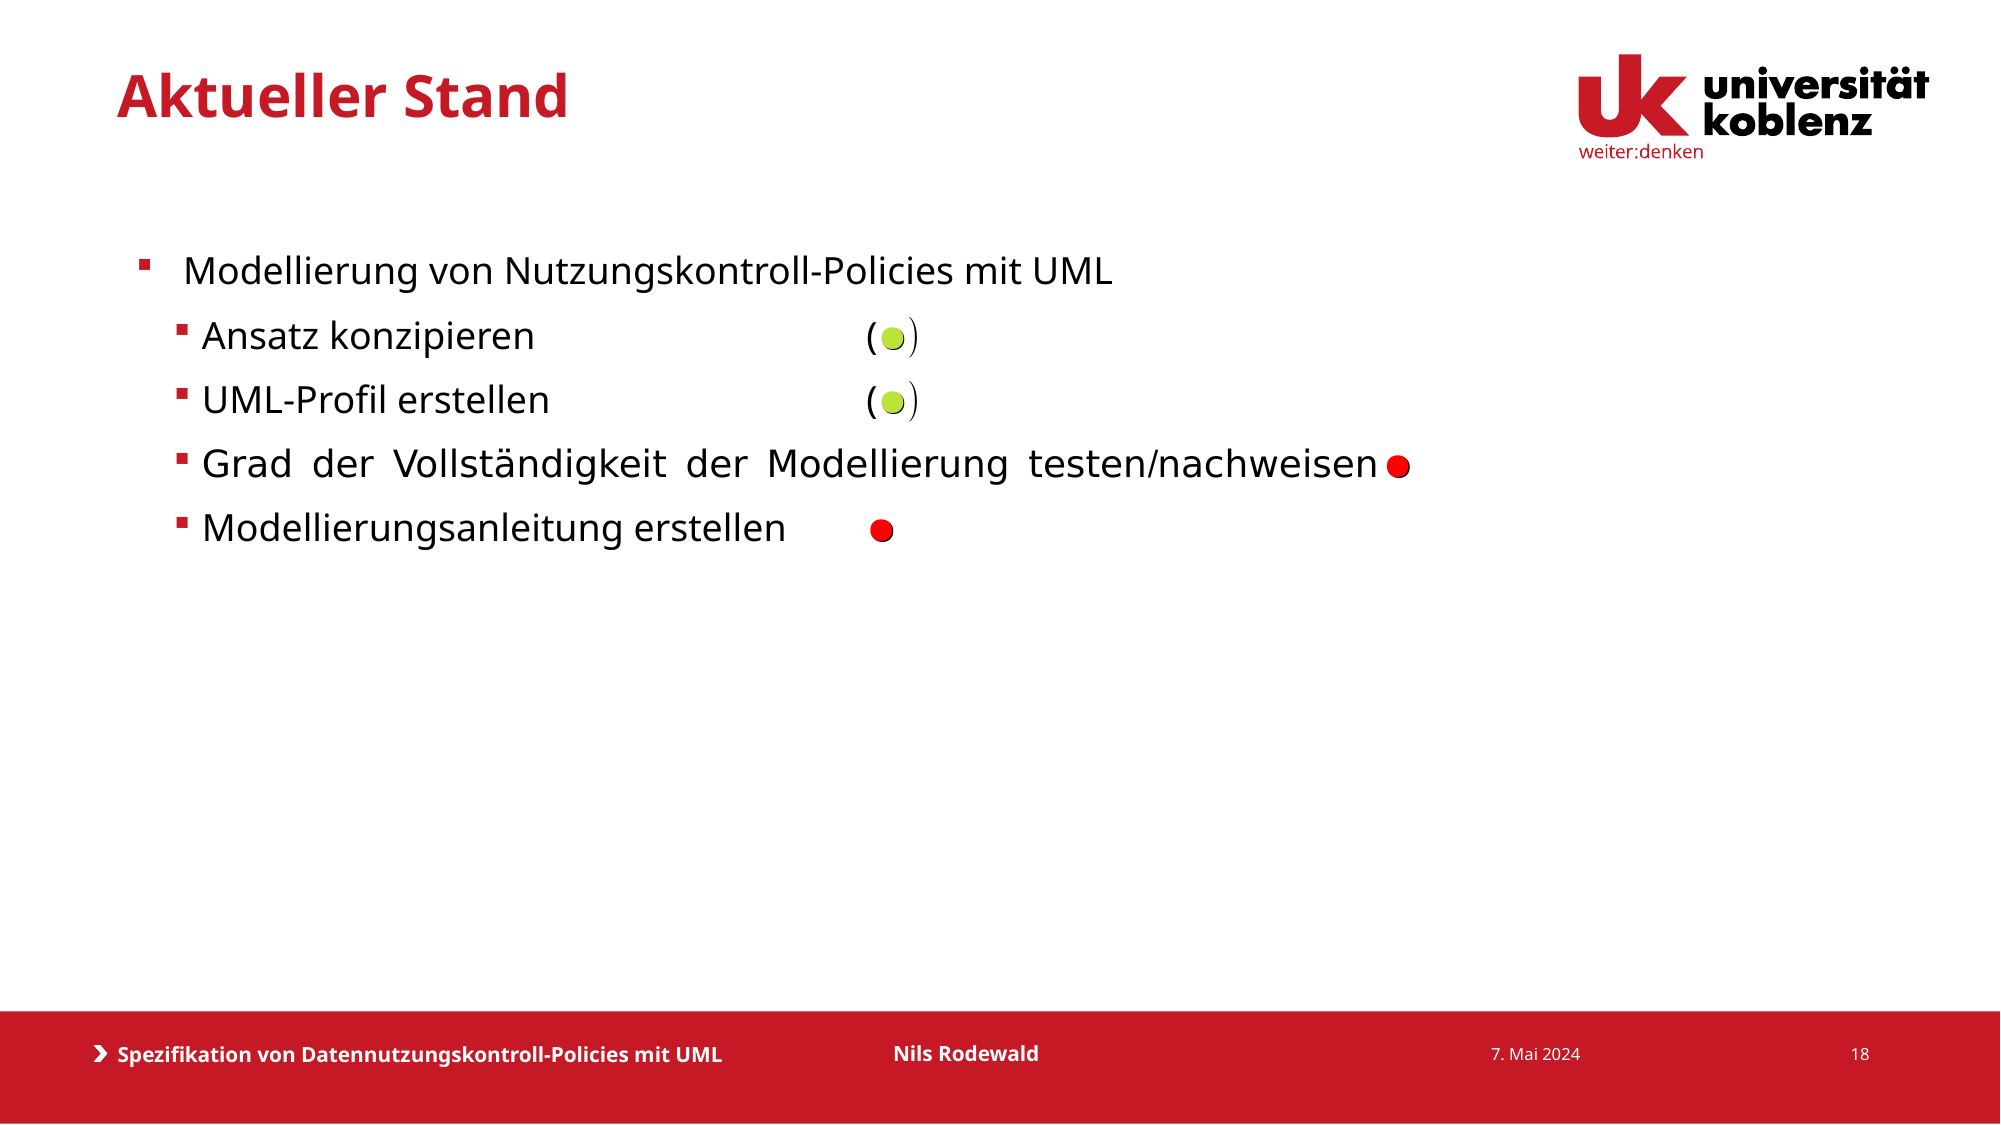

# Aktueller Stand
Modellierung von Nutzungskontroll-Policies mit UML
Ansatz konzipieren					(●)
UML-Profil erstellen					(●)
Grad der Vollständigkeit der Modellierung testen/nachweisen	●
Modellierungsanleitung erstellen		●